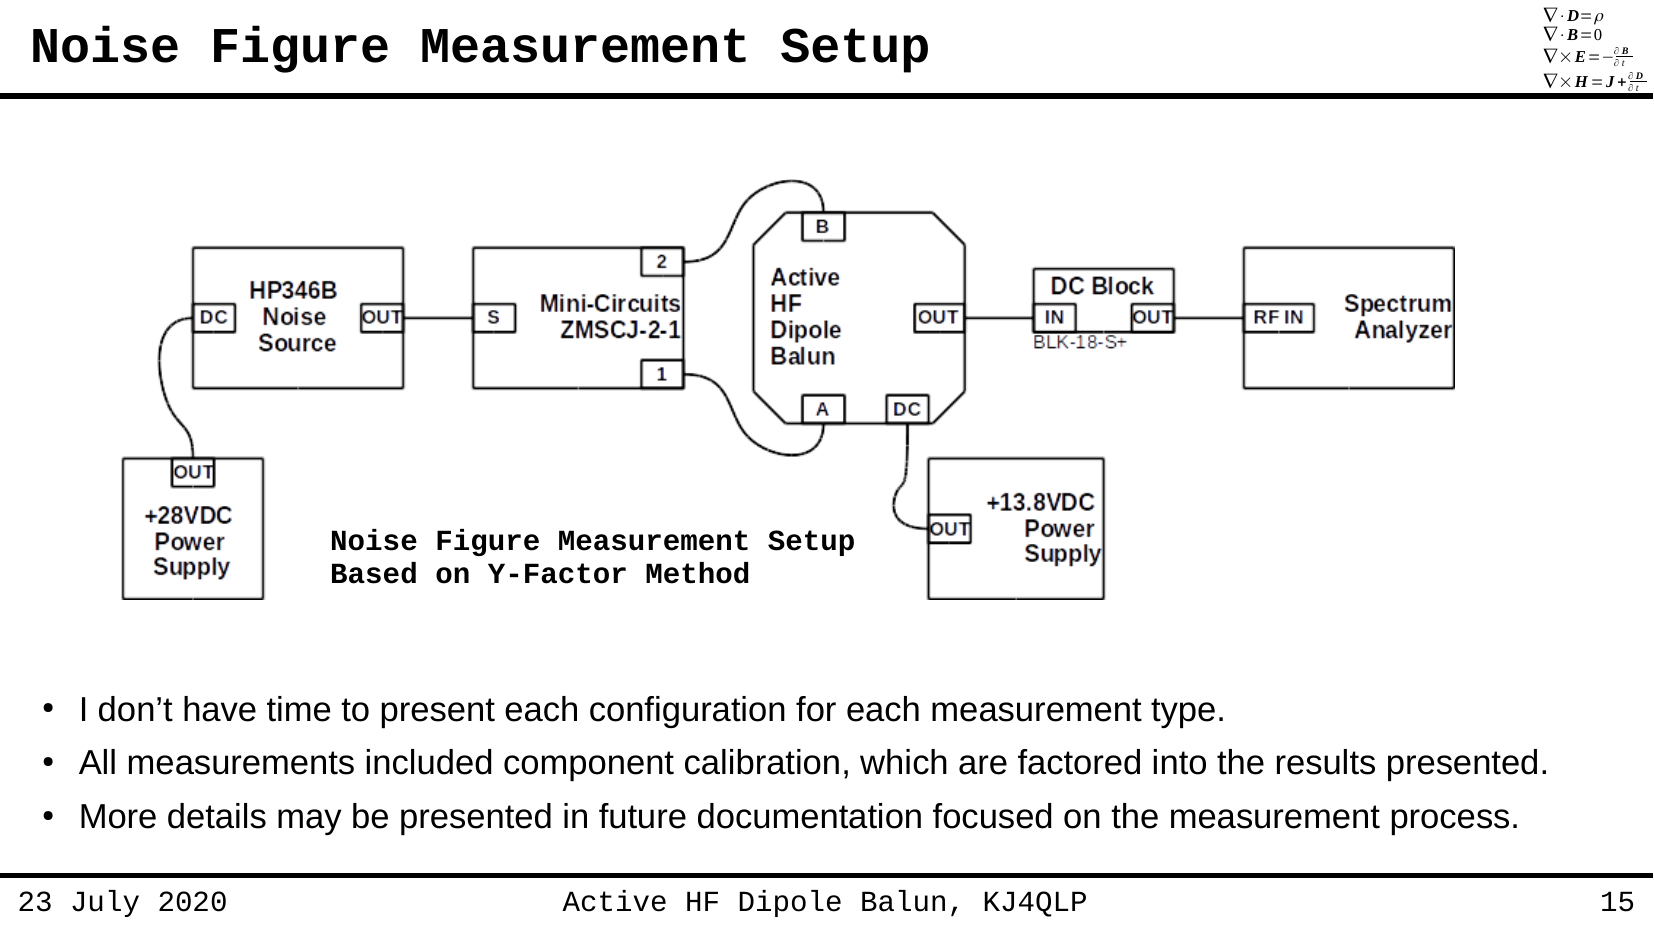

# Noise Figure Measurement Setup
Noise Figure Measurement Setup
Based on Y-Factor Method
I don’t have time to present each configuration for each measurement type.
All measurements included component calibration, which are factored into the results presented.
More details may be presented in future documentation focused on the measurement process.
23 July 2020
Active HF Dipole Balun, KJ4QLP
15